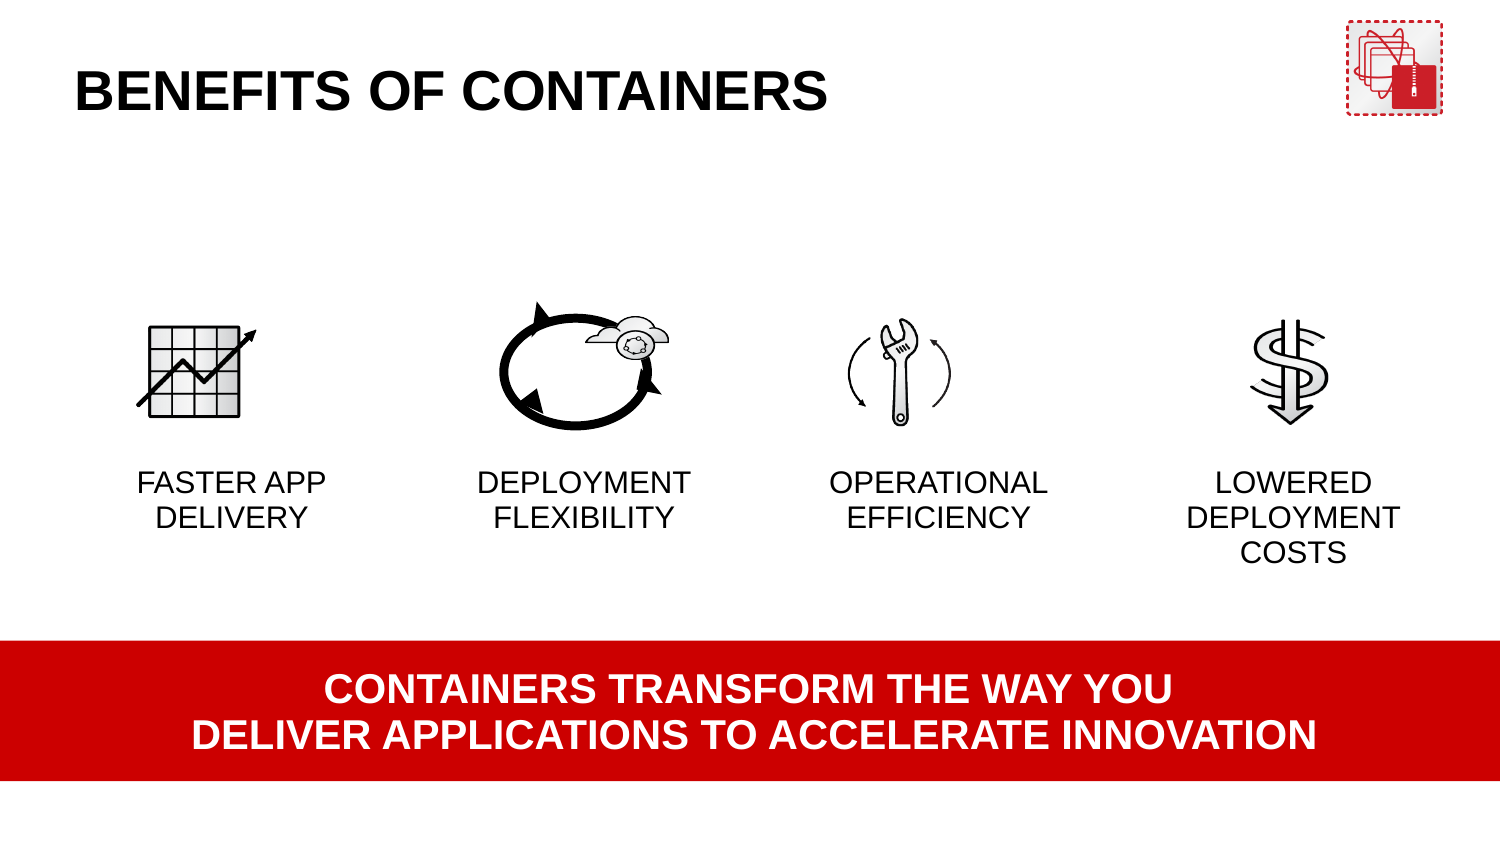

# BENEFITS OF CONTAINERS
FASTER APP
DELIVERY
DEPLOYMENT
FLEXIBILITY
OPERATIONAL
EFFICIENCY
LOWERED
DEPLOYMENT
COSTS
CONTAINERS TRANSFORM THE WAY YOU
DELIVER APPLICATIONS TO ACCELERATE INNOVATION